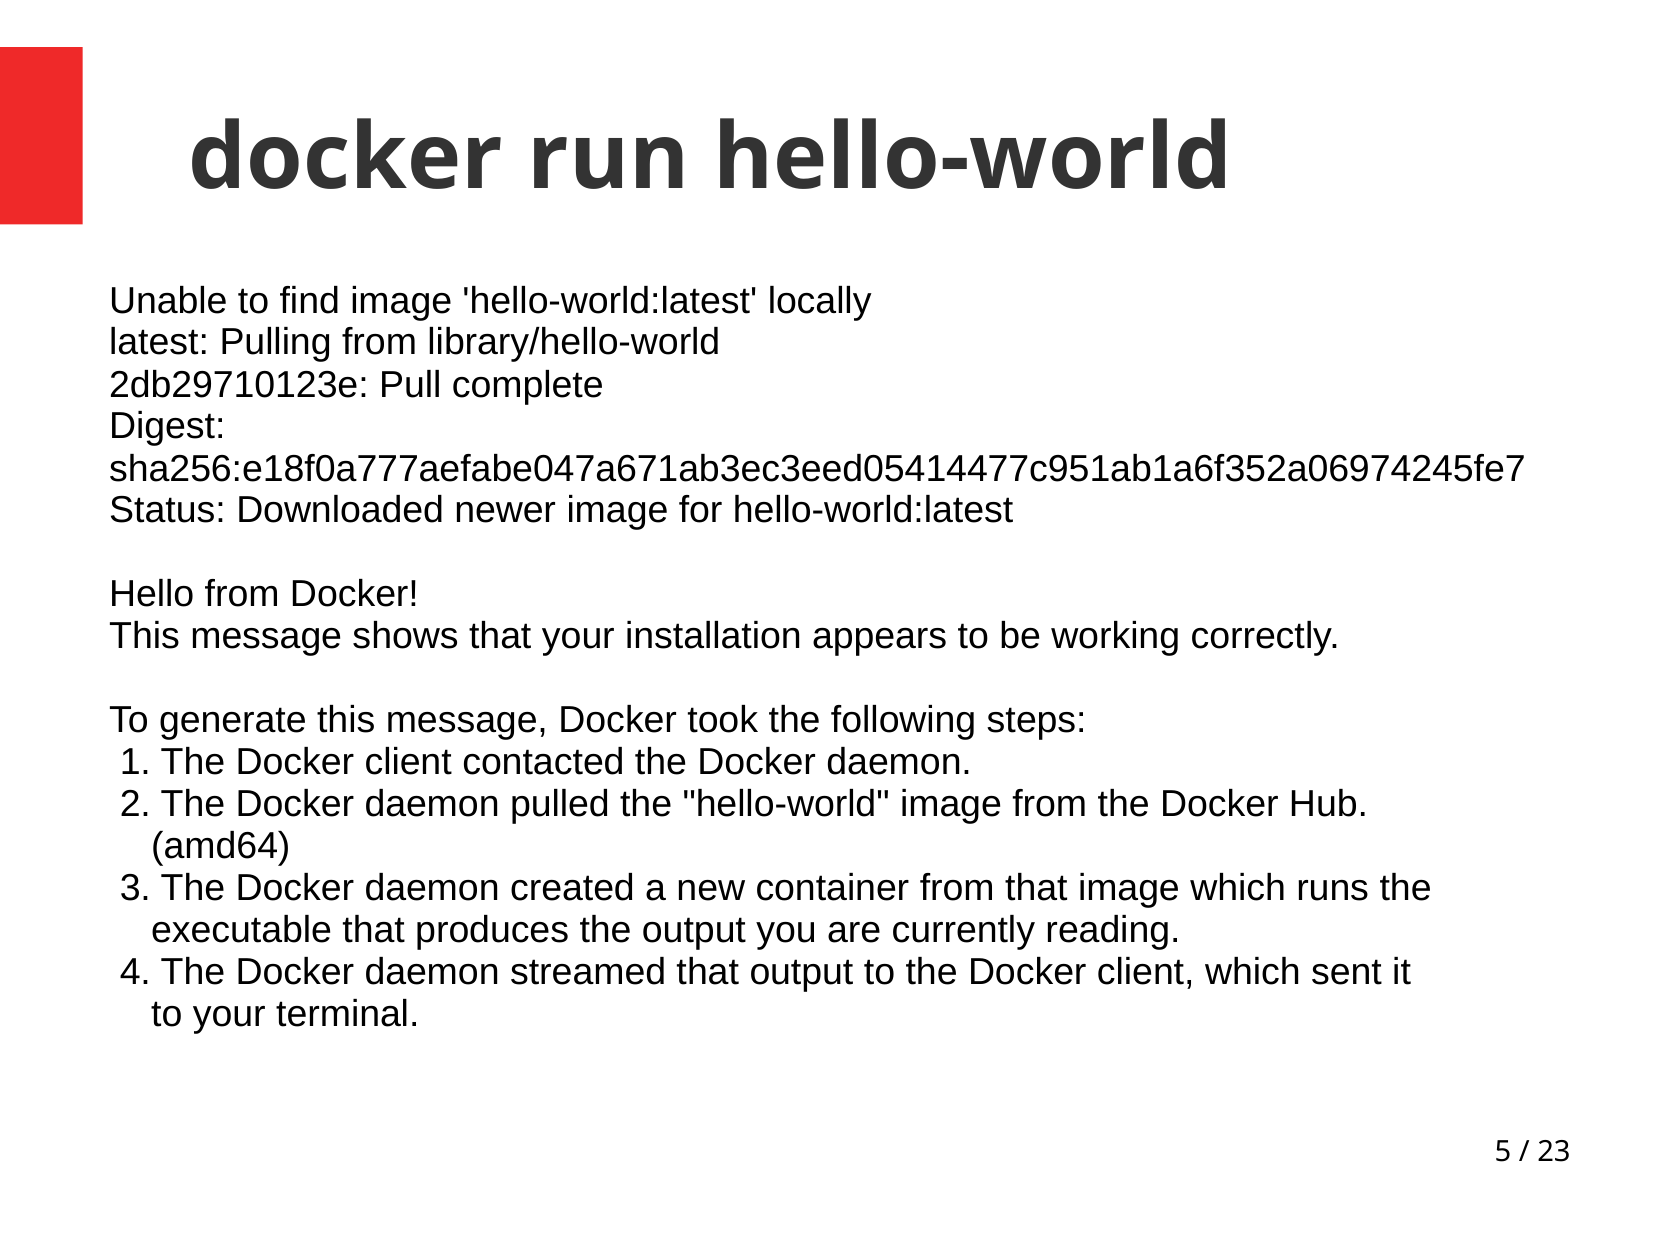

# docker run hello-world
Unable to find image 'hello-world:latest' locally
latest: Pulling from library/hello-world
2db29710123e: Pull complete
Digest: sha256:e18f0a777aefabe047a671ab3ec3eed05414477c951ab1a6f352a06974245fe7
Status: Downloaded newer image for hello-world:latest
Hello from Docker!
This message shows that your installation appears to be working correctly.
To generate this message, Docker took the following steps:
 1. The Docker client contacted the Docker daemon.
 2. The Docker daemon pulled the "hello-world" image from the Docker Hub.
 (amd64)
 3. The Docker daemon created a new container from that image which runs the
 executable that produces the output you are currently reading.
 4. The Docker daemon streamed that output to the Docker client, which sent it
 to your terminal.
5